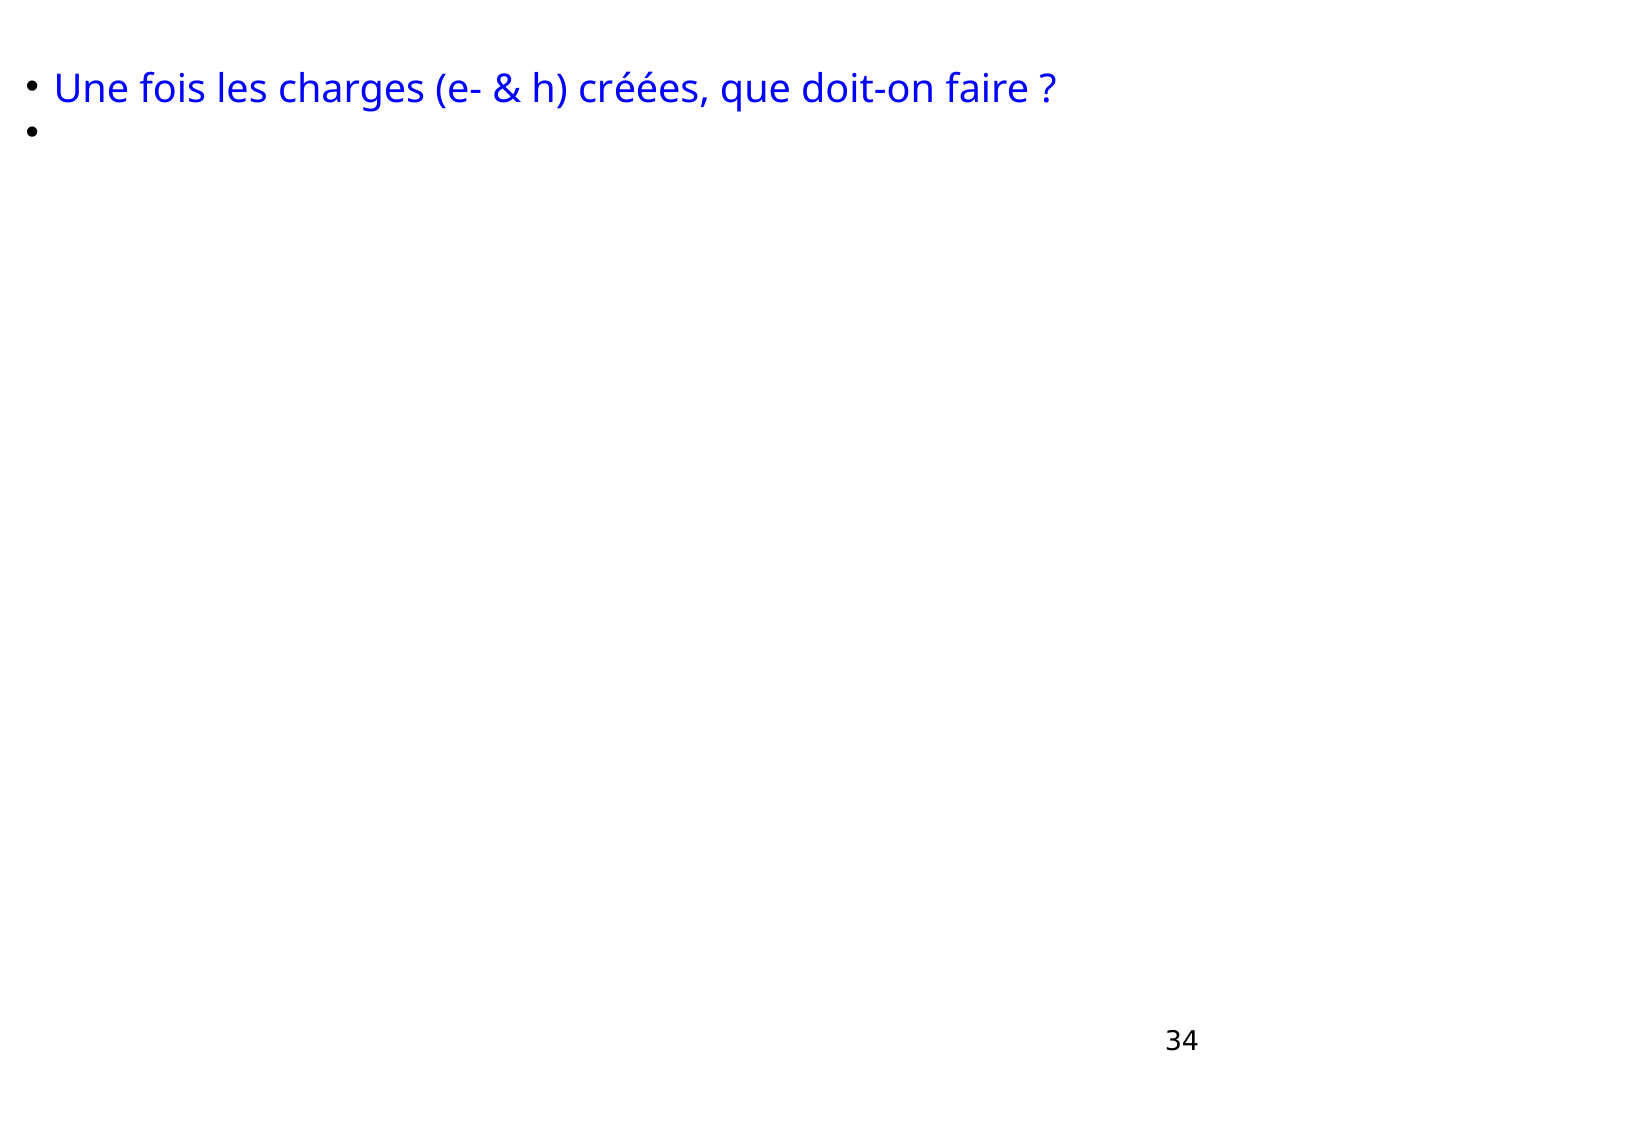

Une fois les charges (e- & h) créées, que doit-on faire ?
23